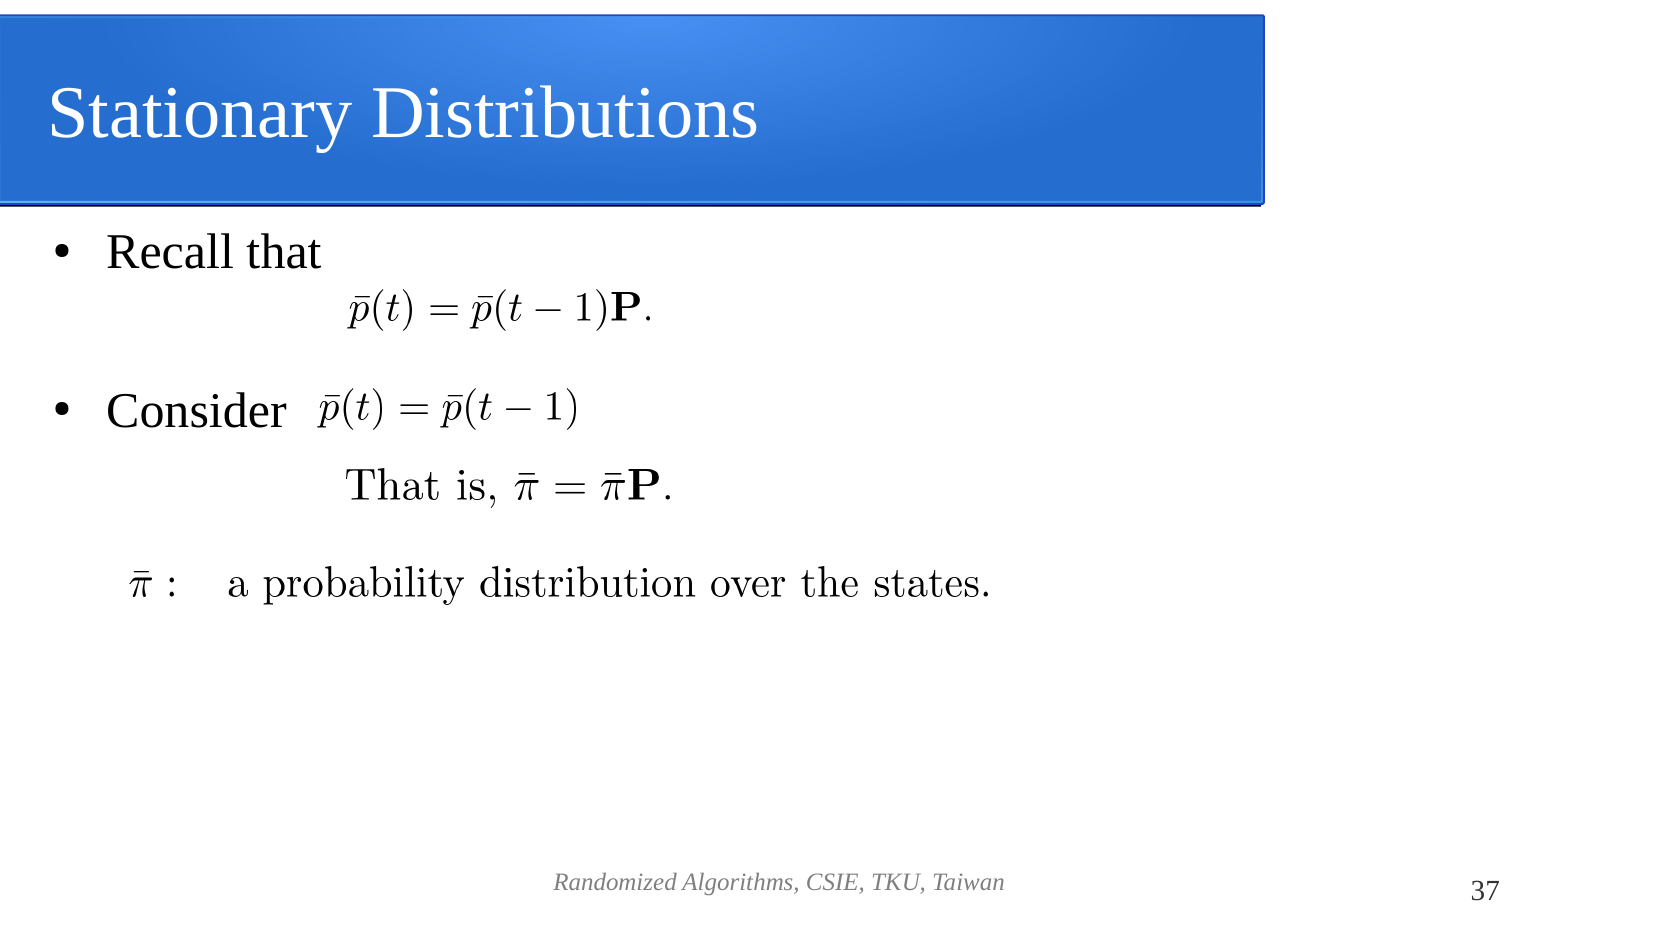

# Stationary Distributions
Recall that
Consider
Randomized Algorithms, CSIE, TKU, Taiwan
37